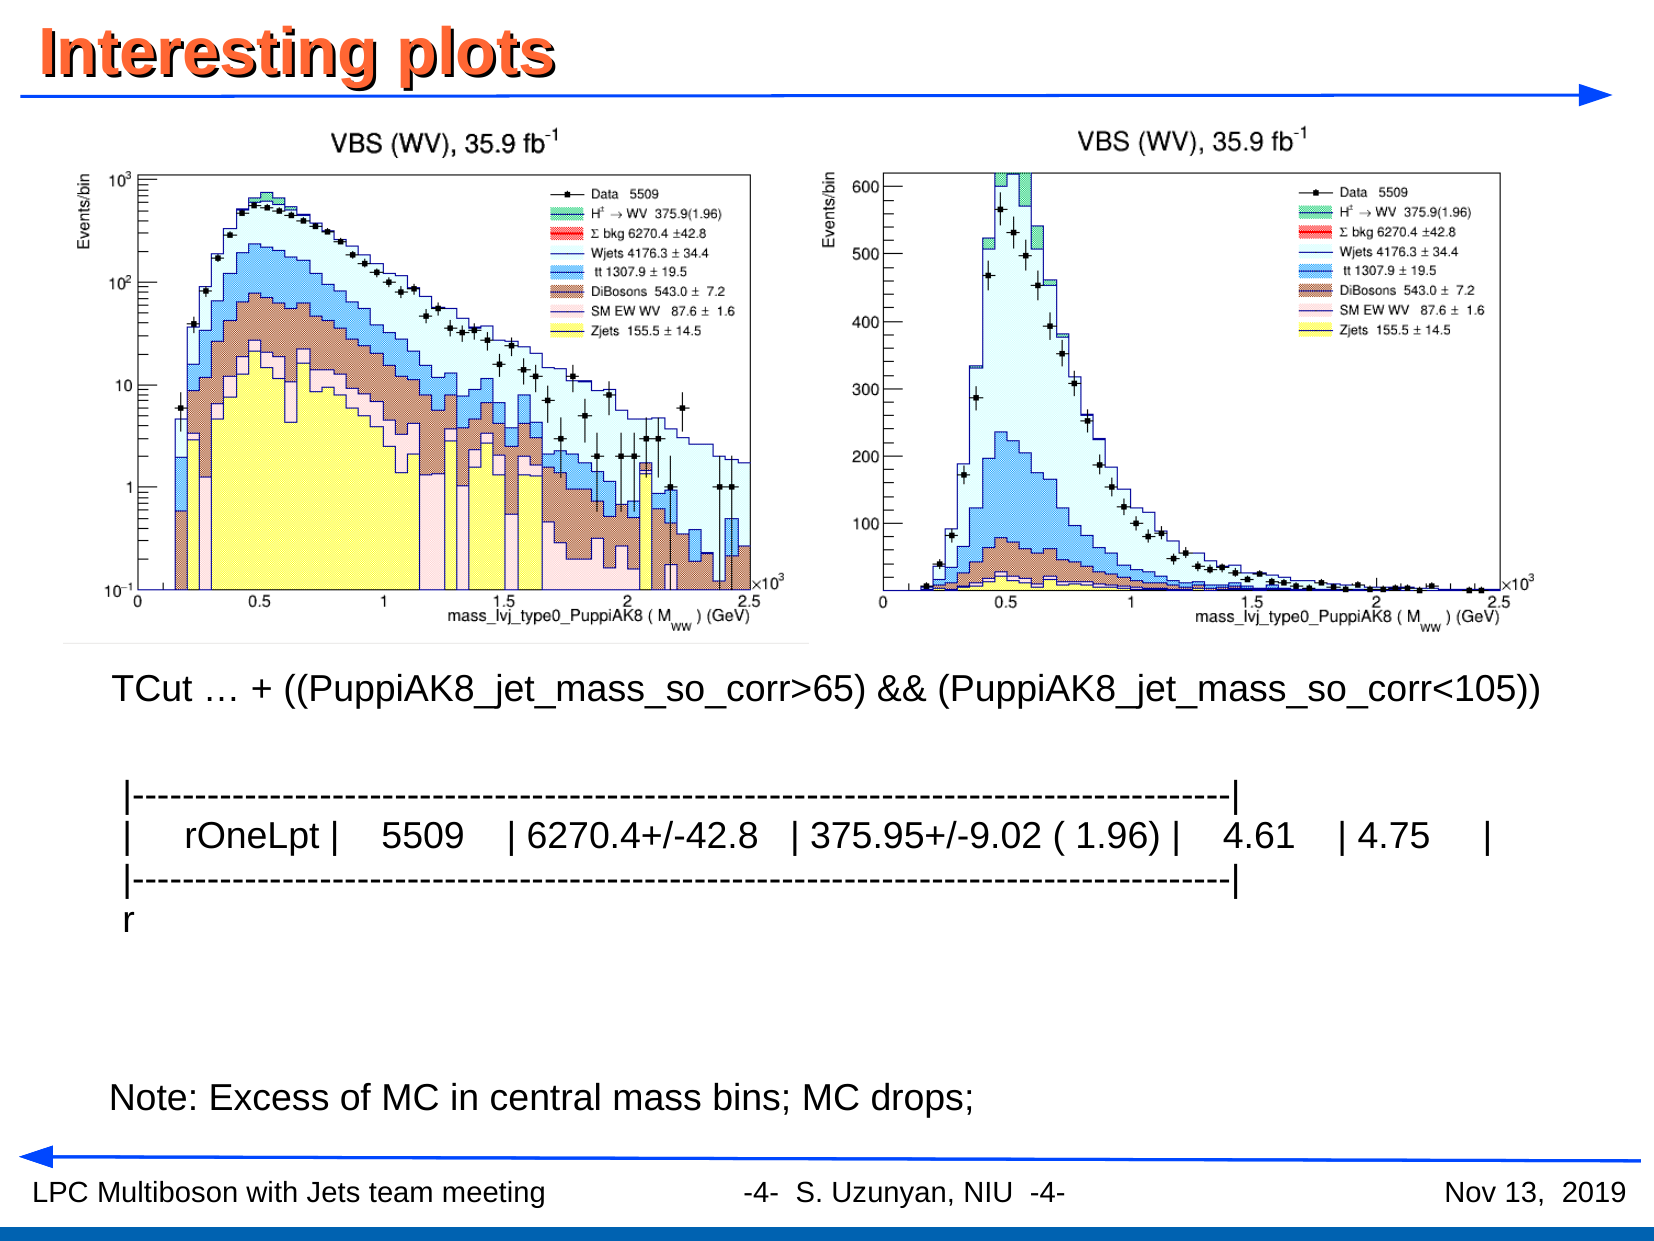

Interesting plots
TCut … + ((PuppiAK8_jet_mass_so_corr>65) && (PuppiAK8_jet_mass_so_corr<105))
|----------------------------------------------------------------------------------------|
| rOneLpt | 5509 | 6270.4+/-42.8 | 375.95+/-9.02 ( 1.96) | 4.61 | 4.75 |
|----------------------------------------------------------------------------------------|
r
Note: Excess of MC in central mass bins; MC drops;
LPC Multiboson with Jets team meeting -4- S. Uzunyan, NIU -4- Nov 13, 2019
 Raw hit data ( 1 Byte, both for fiber and cal info)
 Acronyms : ts - time stamp, mks (0-262144) ;
 lfn* – local fiber # (0 – 64) ; pn - plane # ( 0 – 100)
 Ef – fiber readout , Ep – plane readout